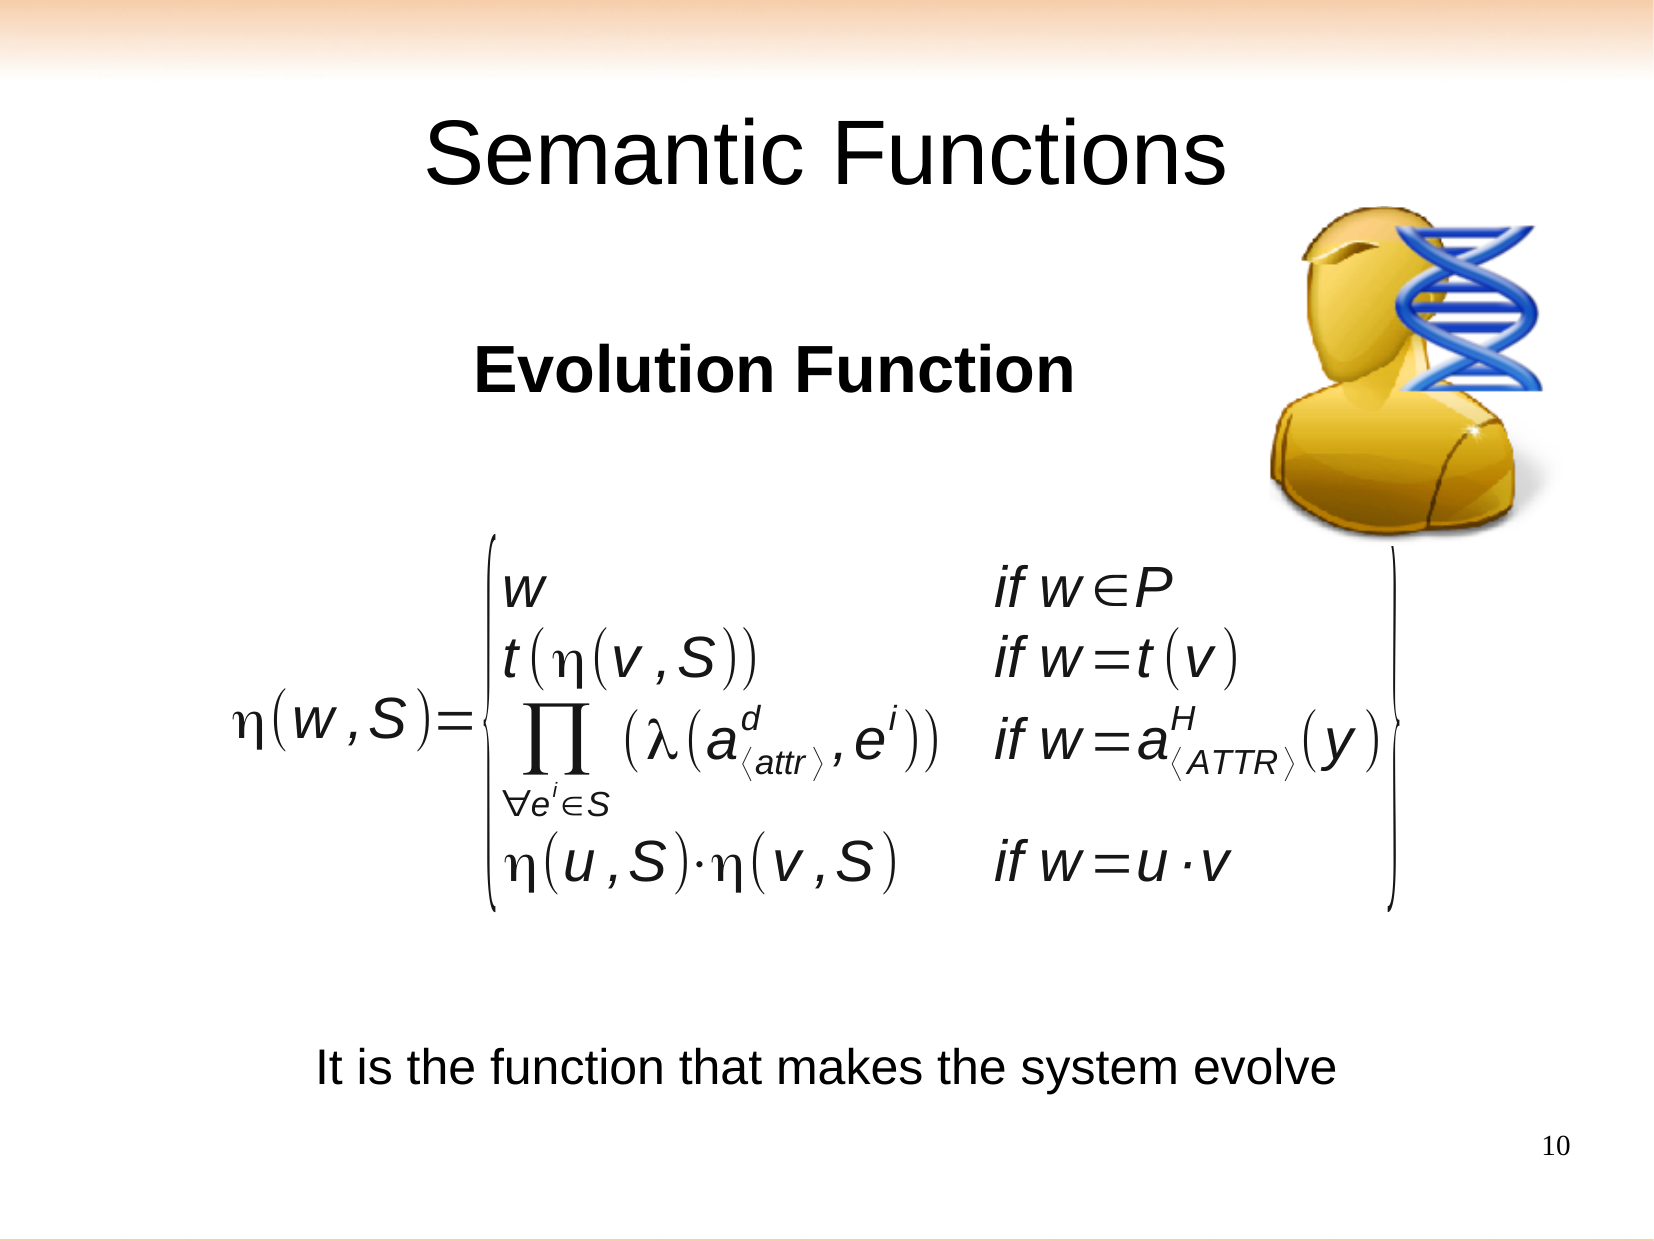

# Semantic Functions
Evolution Function
It is the function that makes the system evolve
10